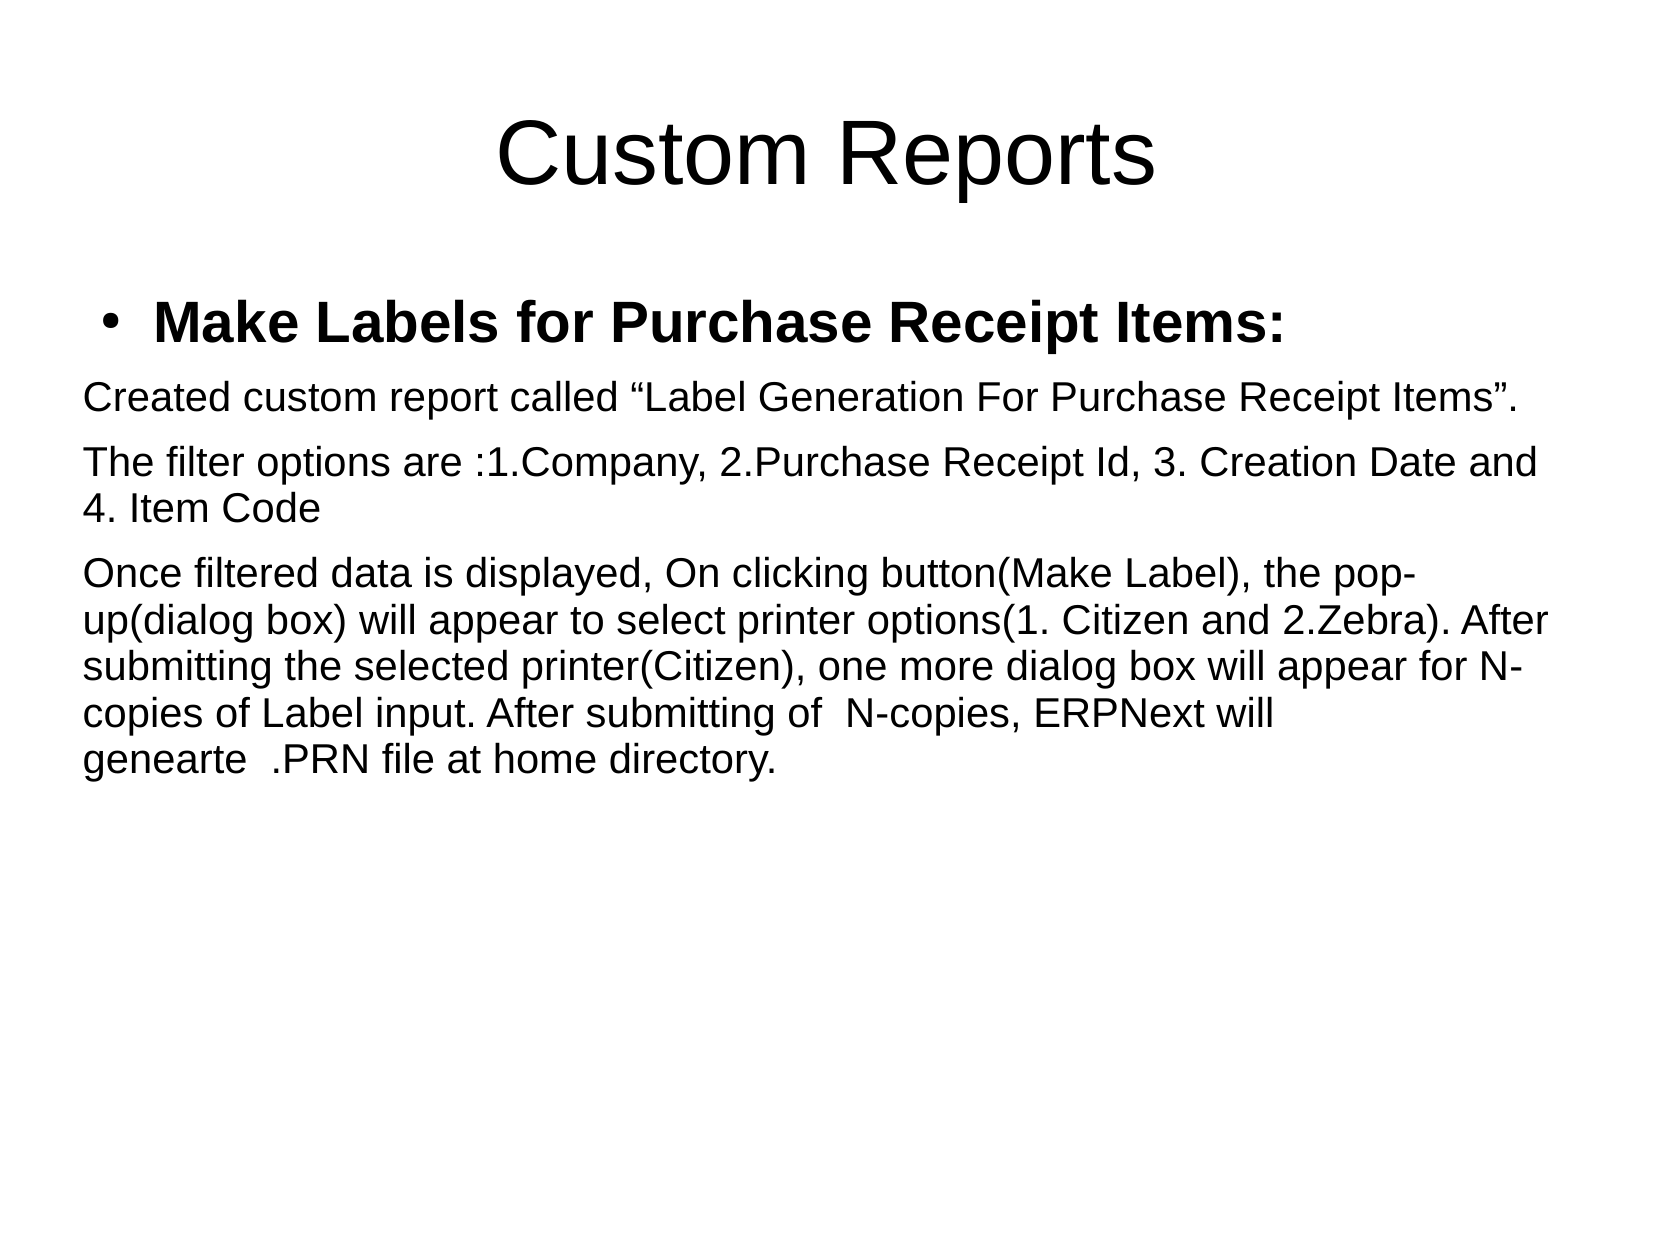

# Custom Reports
Make Labels for Purchase Receipt Items:
Created custom report called “Label Generation For Purchase Receipt Items”.
The filter options are :1.Company, 2.Purchase Receipt Id, 3. Creation Date and 4. Item Code
Once filtered data is displayed, On clicking button(Make Label), the pop-up(dialog box) will appear to select printer options(1. Citizen and 2.Zebra). After submitting the selected printer(Citizen), one more dialog box will appear for N-copies of Label input. After submitting of N-copies, ERPNext will genearte .PRN file at home directory.